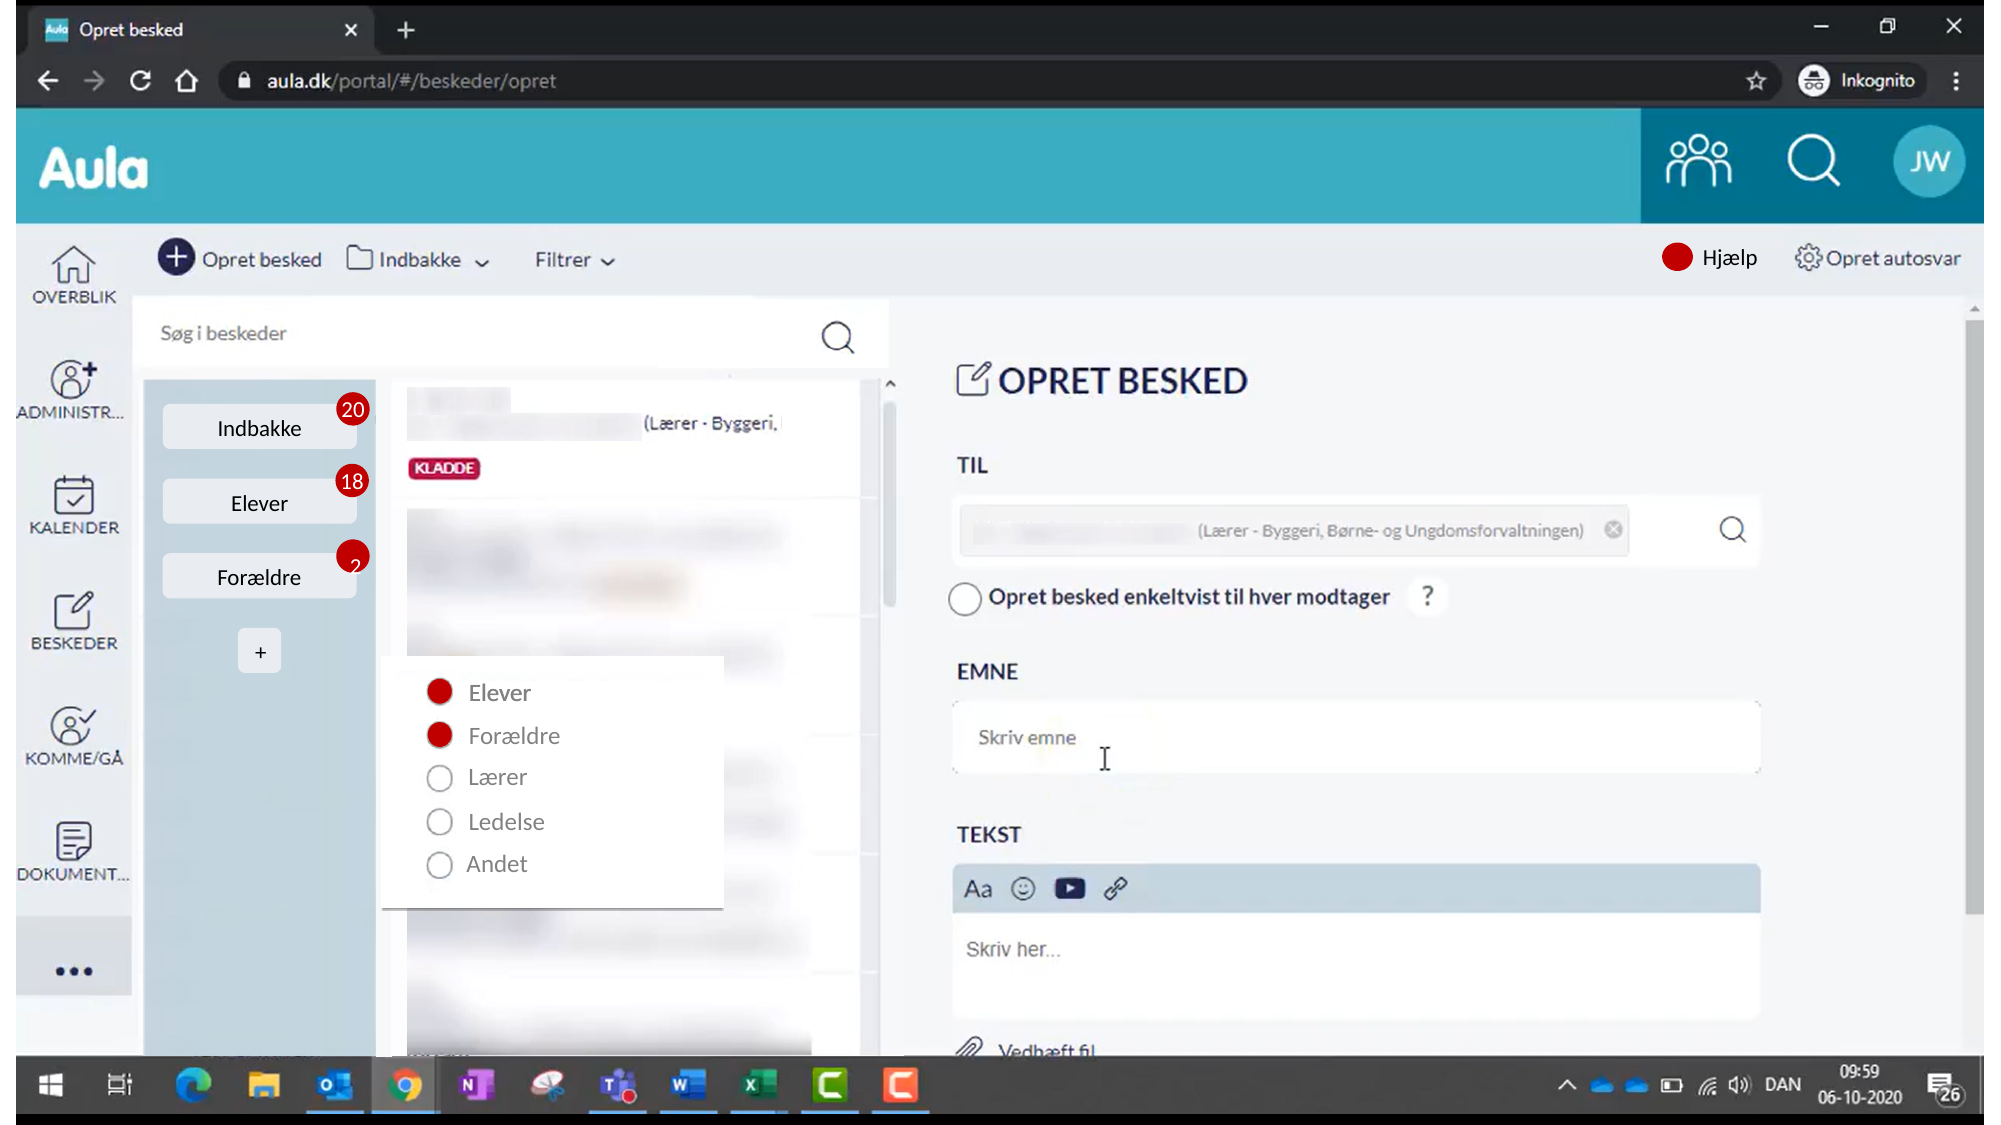

Hjælp
20
Indbakke
18
Elever
2
Forældre
+
Elever
Elever
Forældre
Lærer
Ledelse
Andet